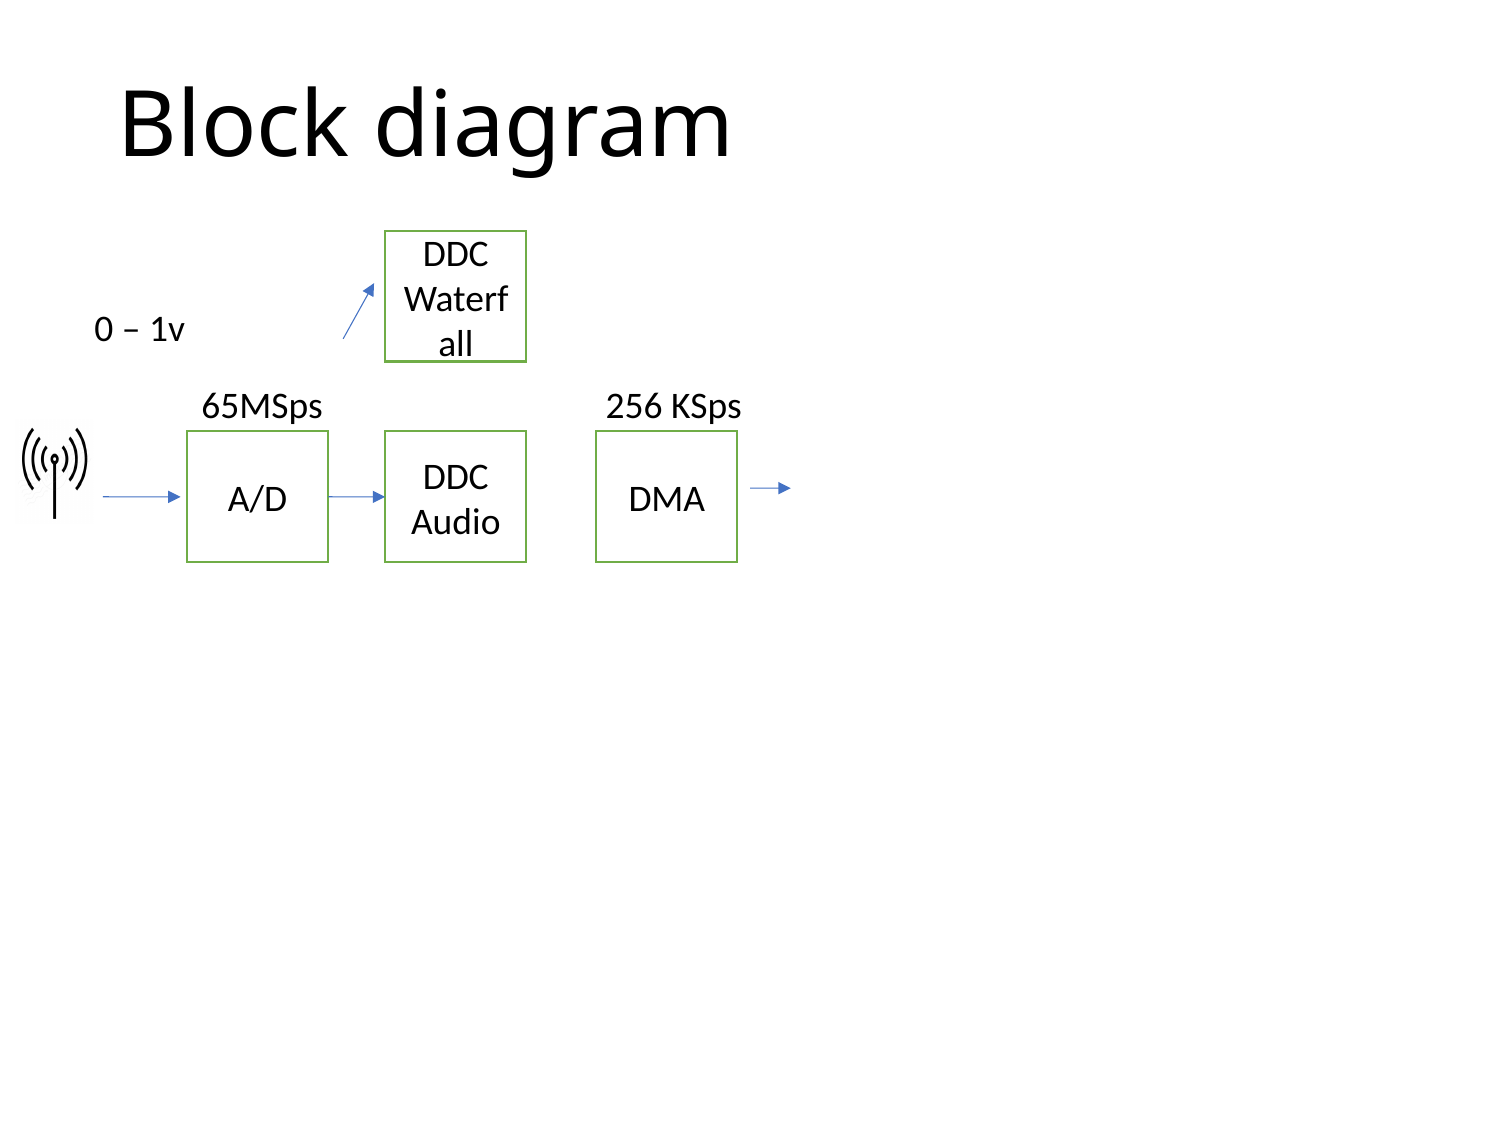

Block diagram
DDC
Waterfall
0 – 1v
65MSps
256 KSps
A/D
DDC
Audio
DMA